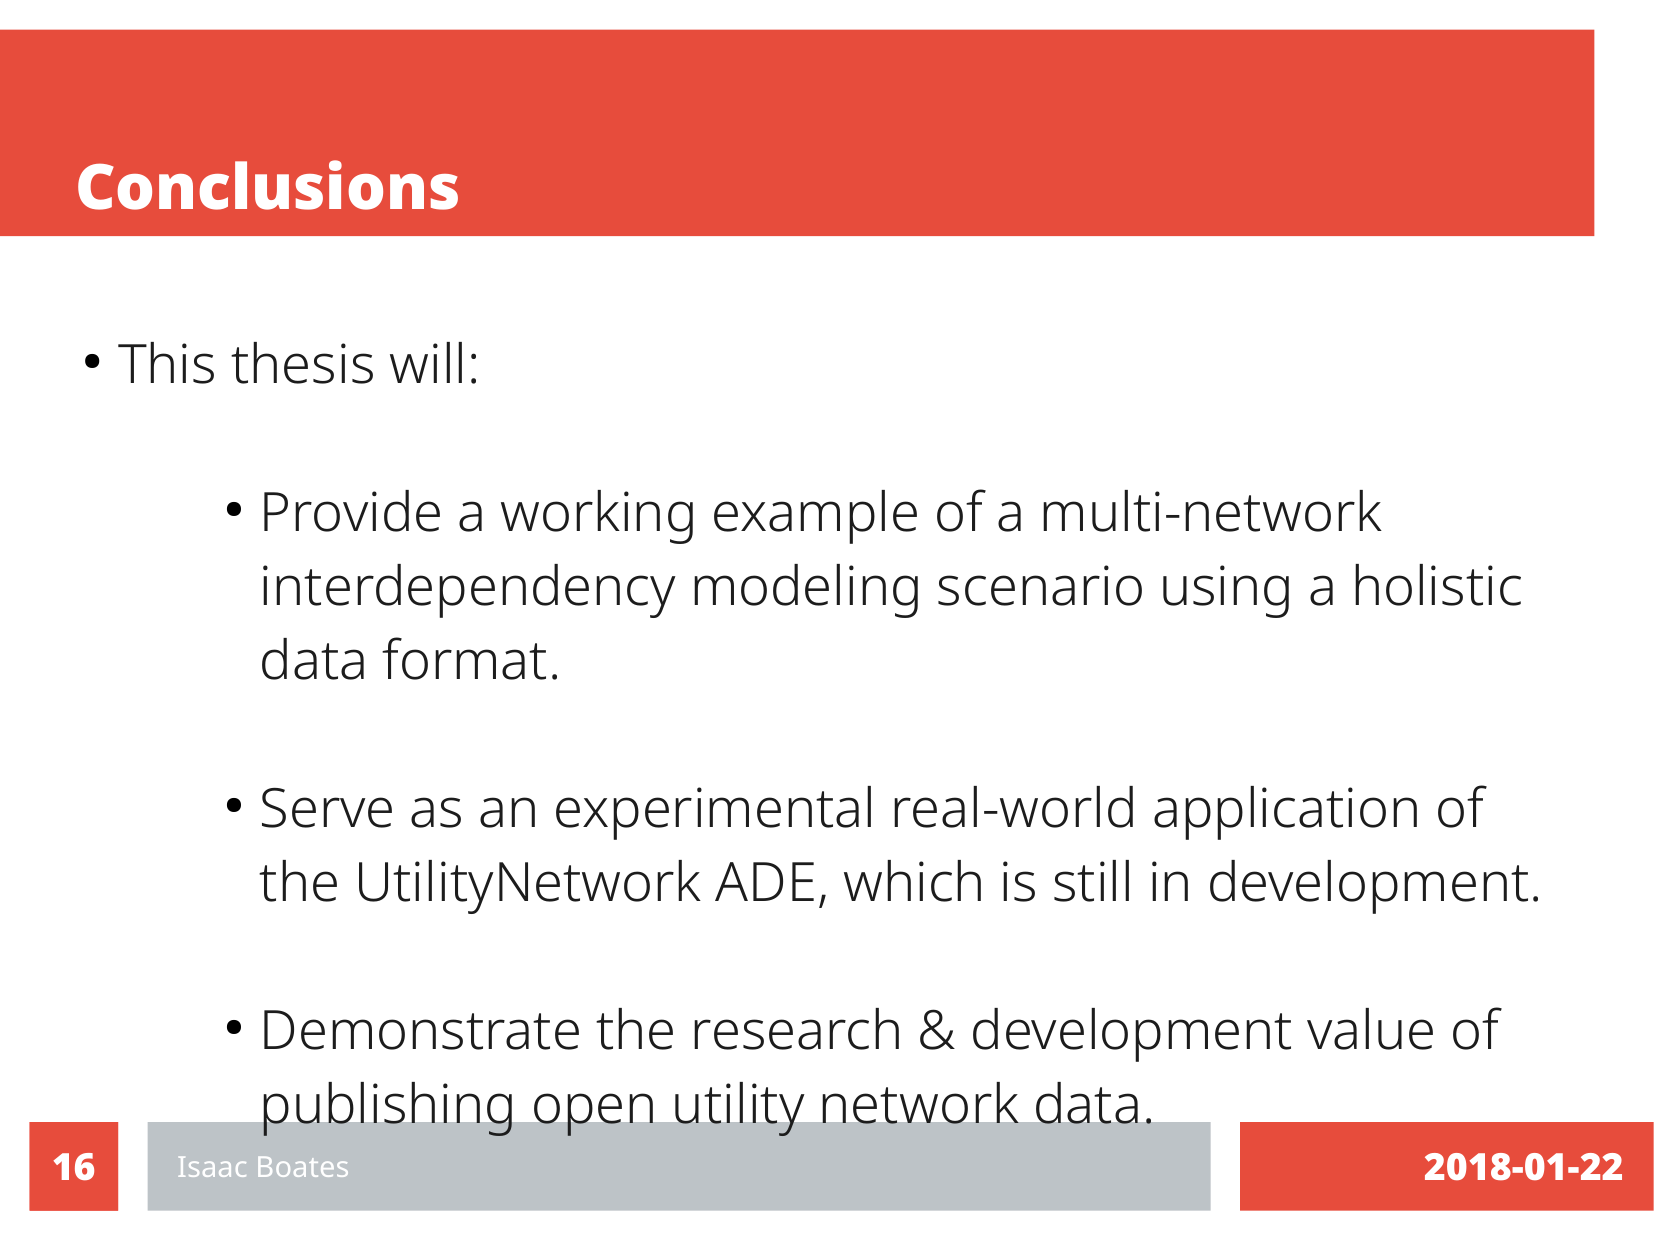

# Conclusions
This thesis will:
Provide a working example of a multi-network interdependency modeling scenario using a holistic data format.
Serve as an experimental real-world application of the UtilityNetwork ADE, which is still in development.
Demonstrate the research & development value of publishing open utility network data.
16